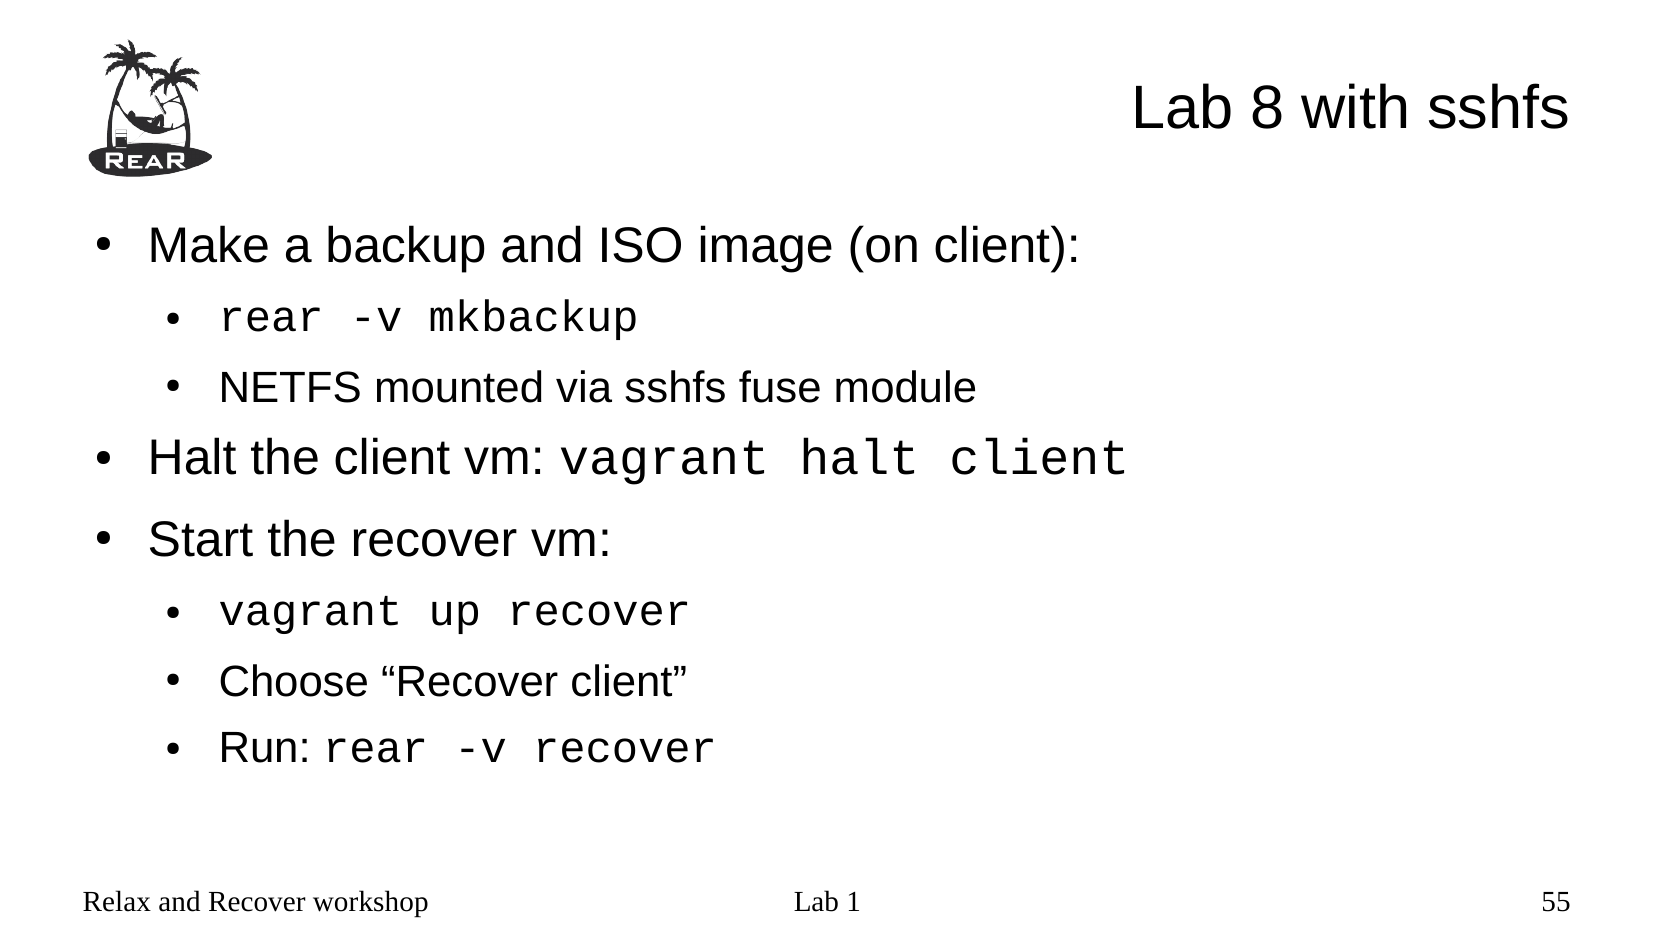

# Lab 8 with sshfs
Make a backup and ISO image (on client):
rear -v mkbackup
NETFS mounted via sshfs fuse module
Halt the client vm: vagrant halt client
Start the recover vm:
vagrant up recover
Choose “Recover client”
Run: rear -v recover
Relax and Recover workshop
Lab 1
55